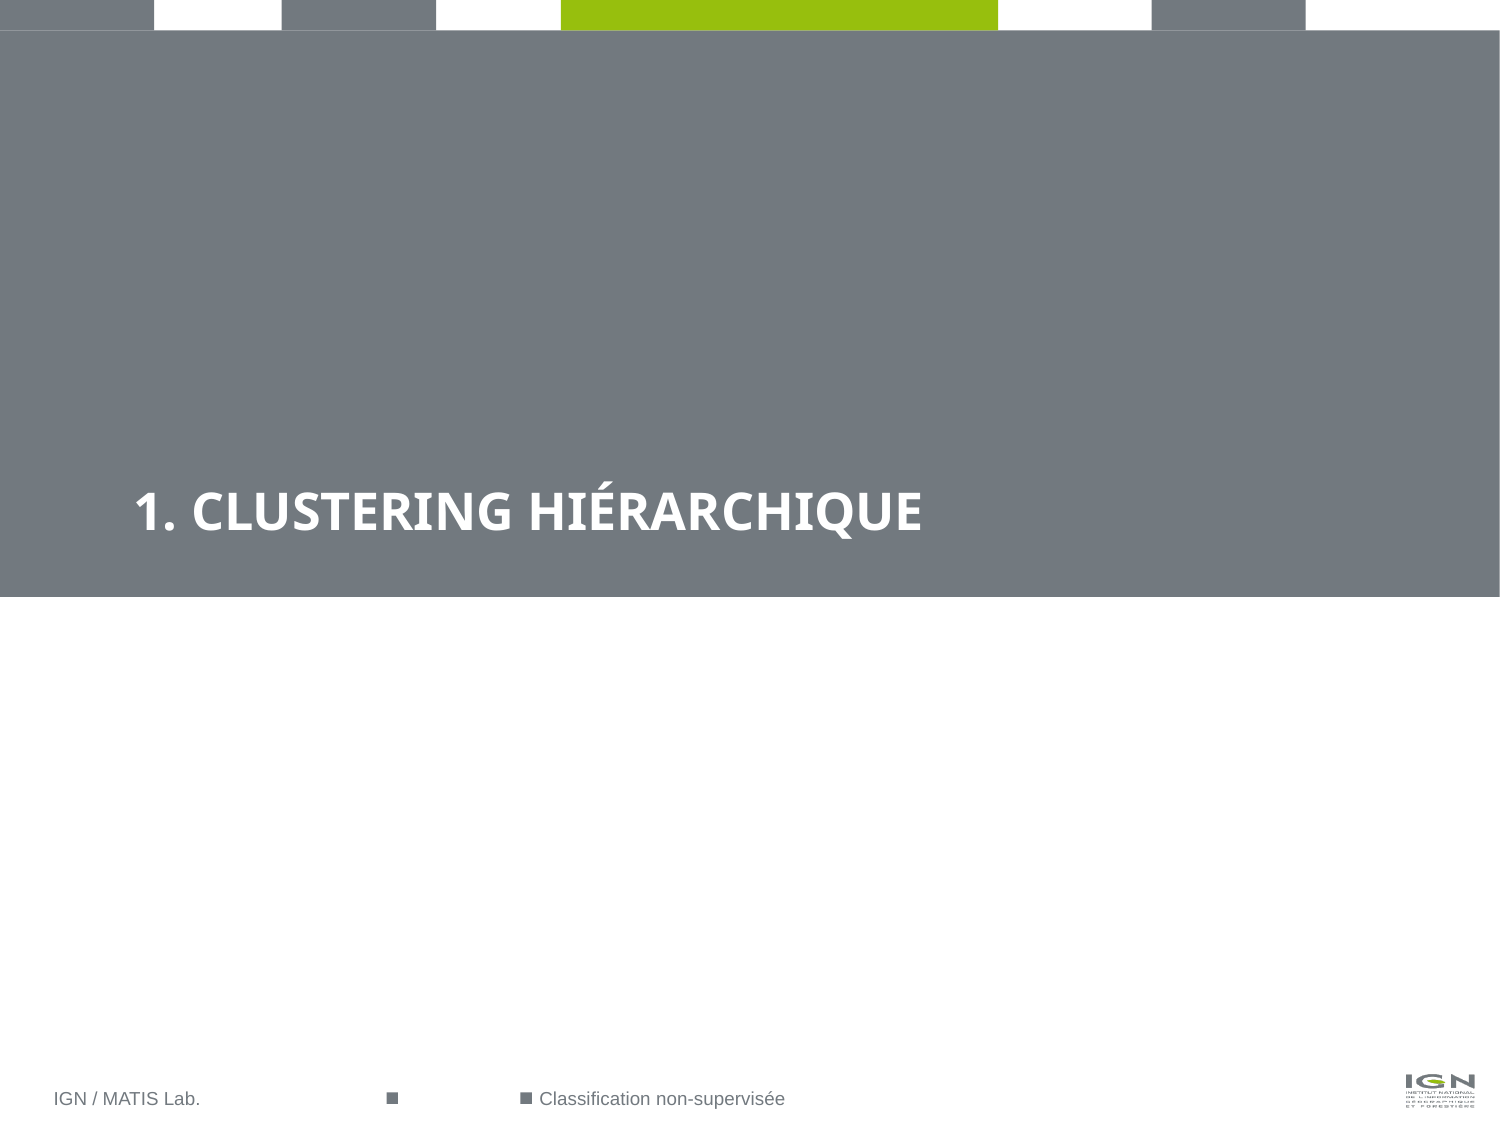

1. CLUSTERING HIÉRARCHIQUE
IGN / MATIS Lab.
Classification non-supervisée